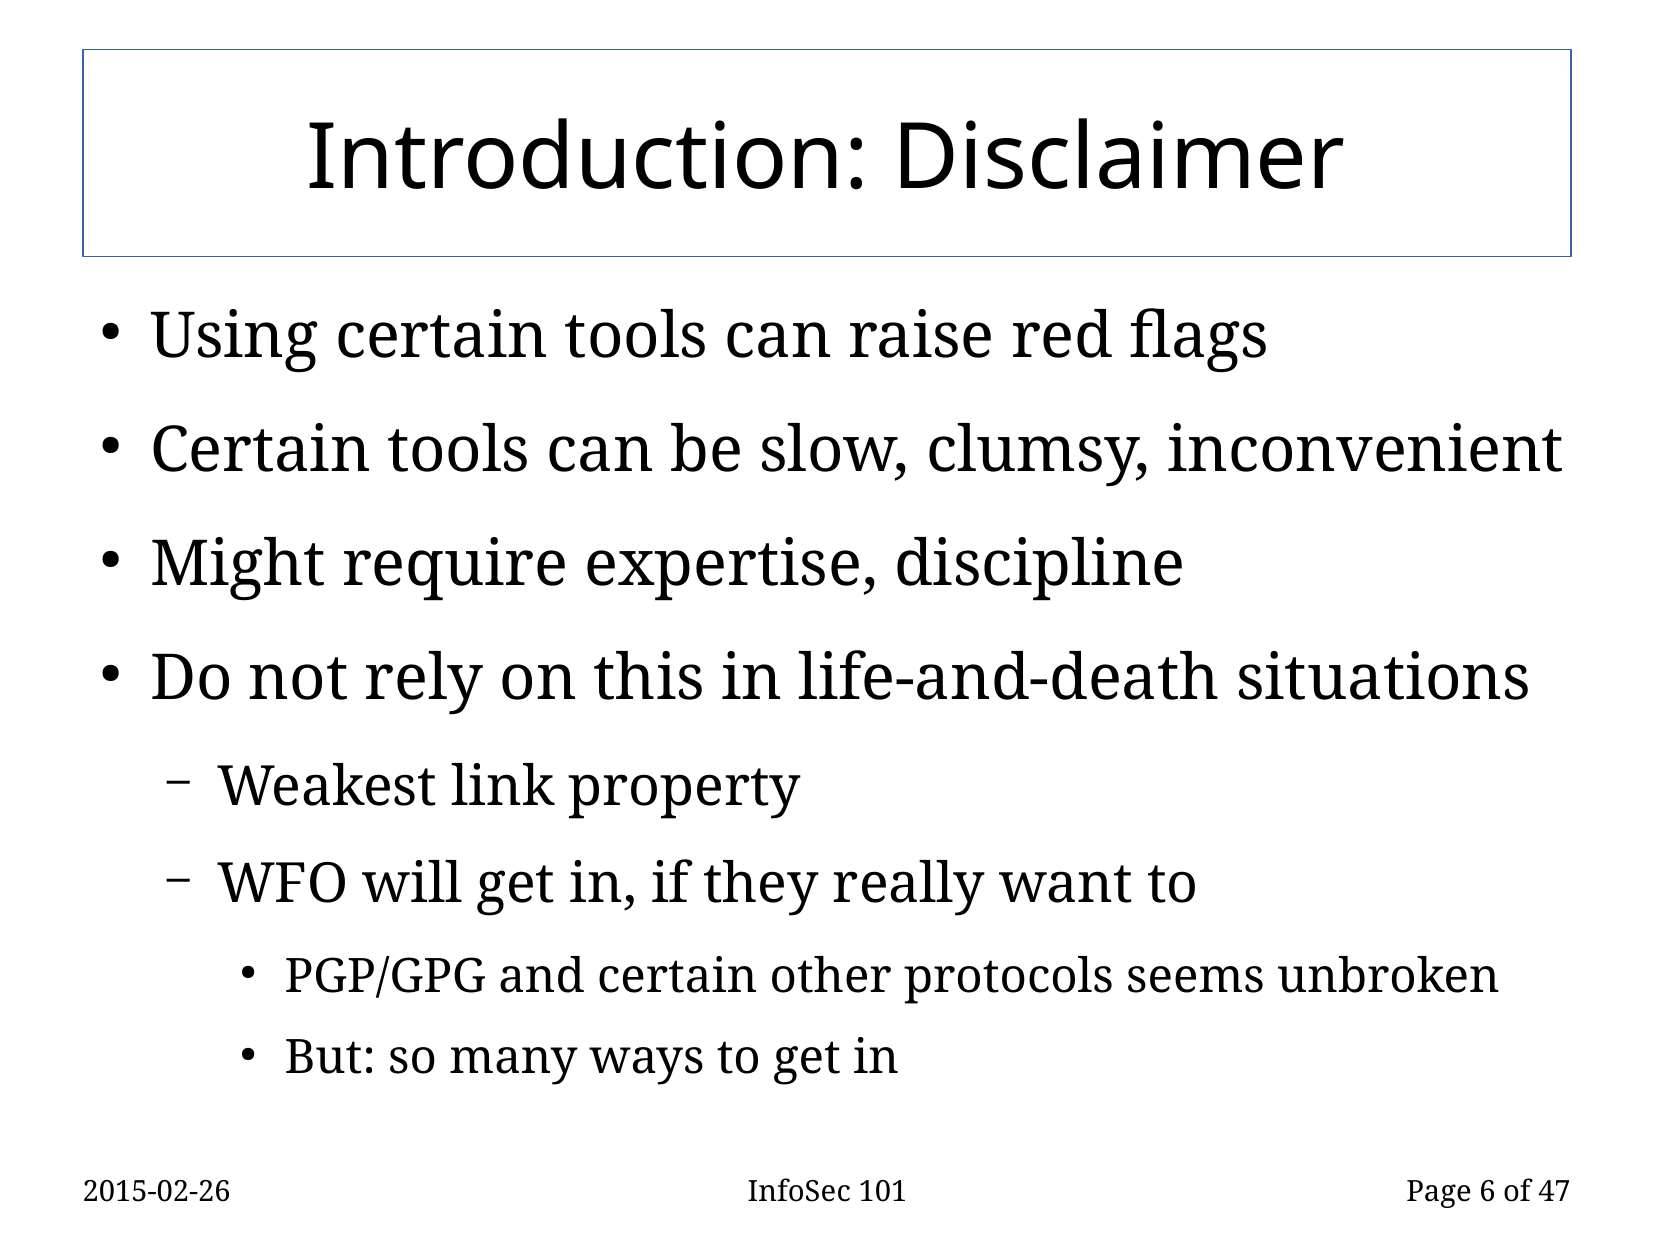

# Introduction: Disclaimer
Using certain tools can raise red flags
Certain tools can be slow, clumsy, inconvenient
Might require expertise, discipline
Do not rely on this in life-and-death situations
Weakest link property
WFO will get in, if they really want to
PGP/GPG and certain other protocols seems unbroken
But: so many ways to get in
2015-02-26
InfoSec 101
6